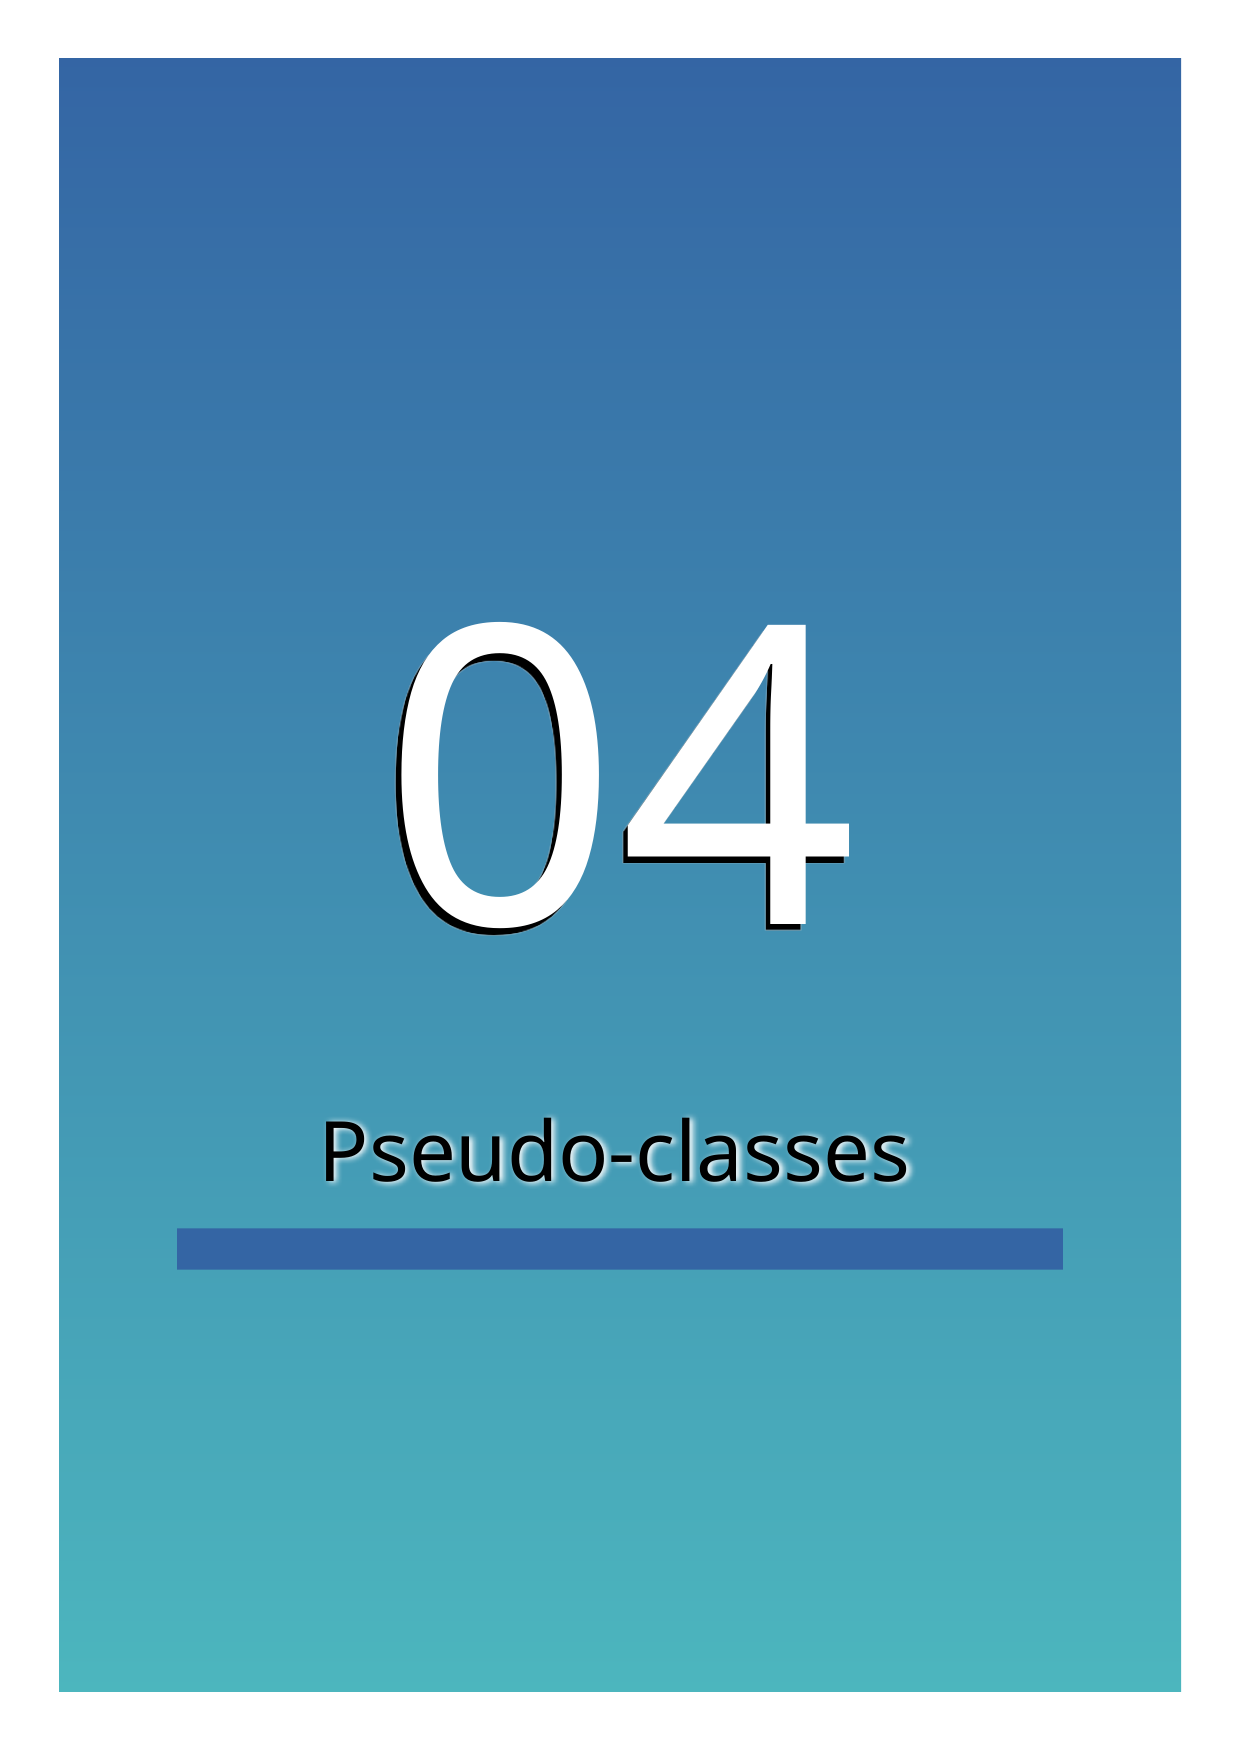

# 04
Pseudo-classes
JavaFX e CSS - Michel Alves
10